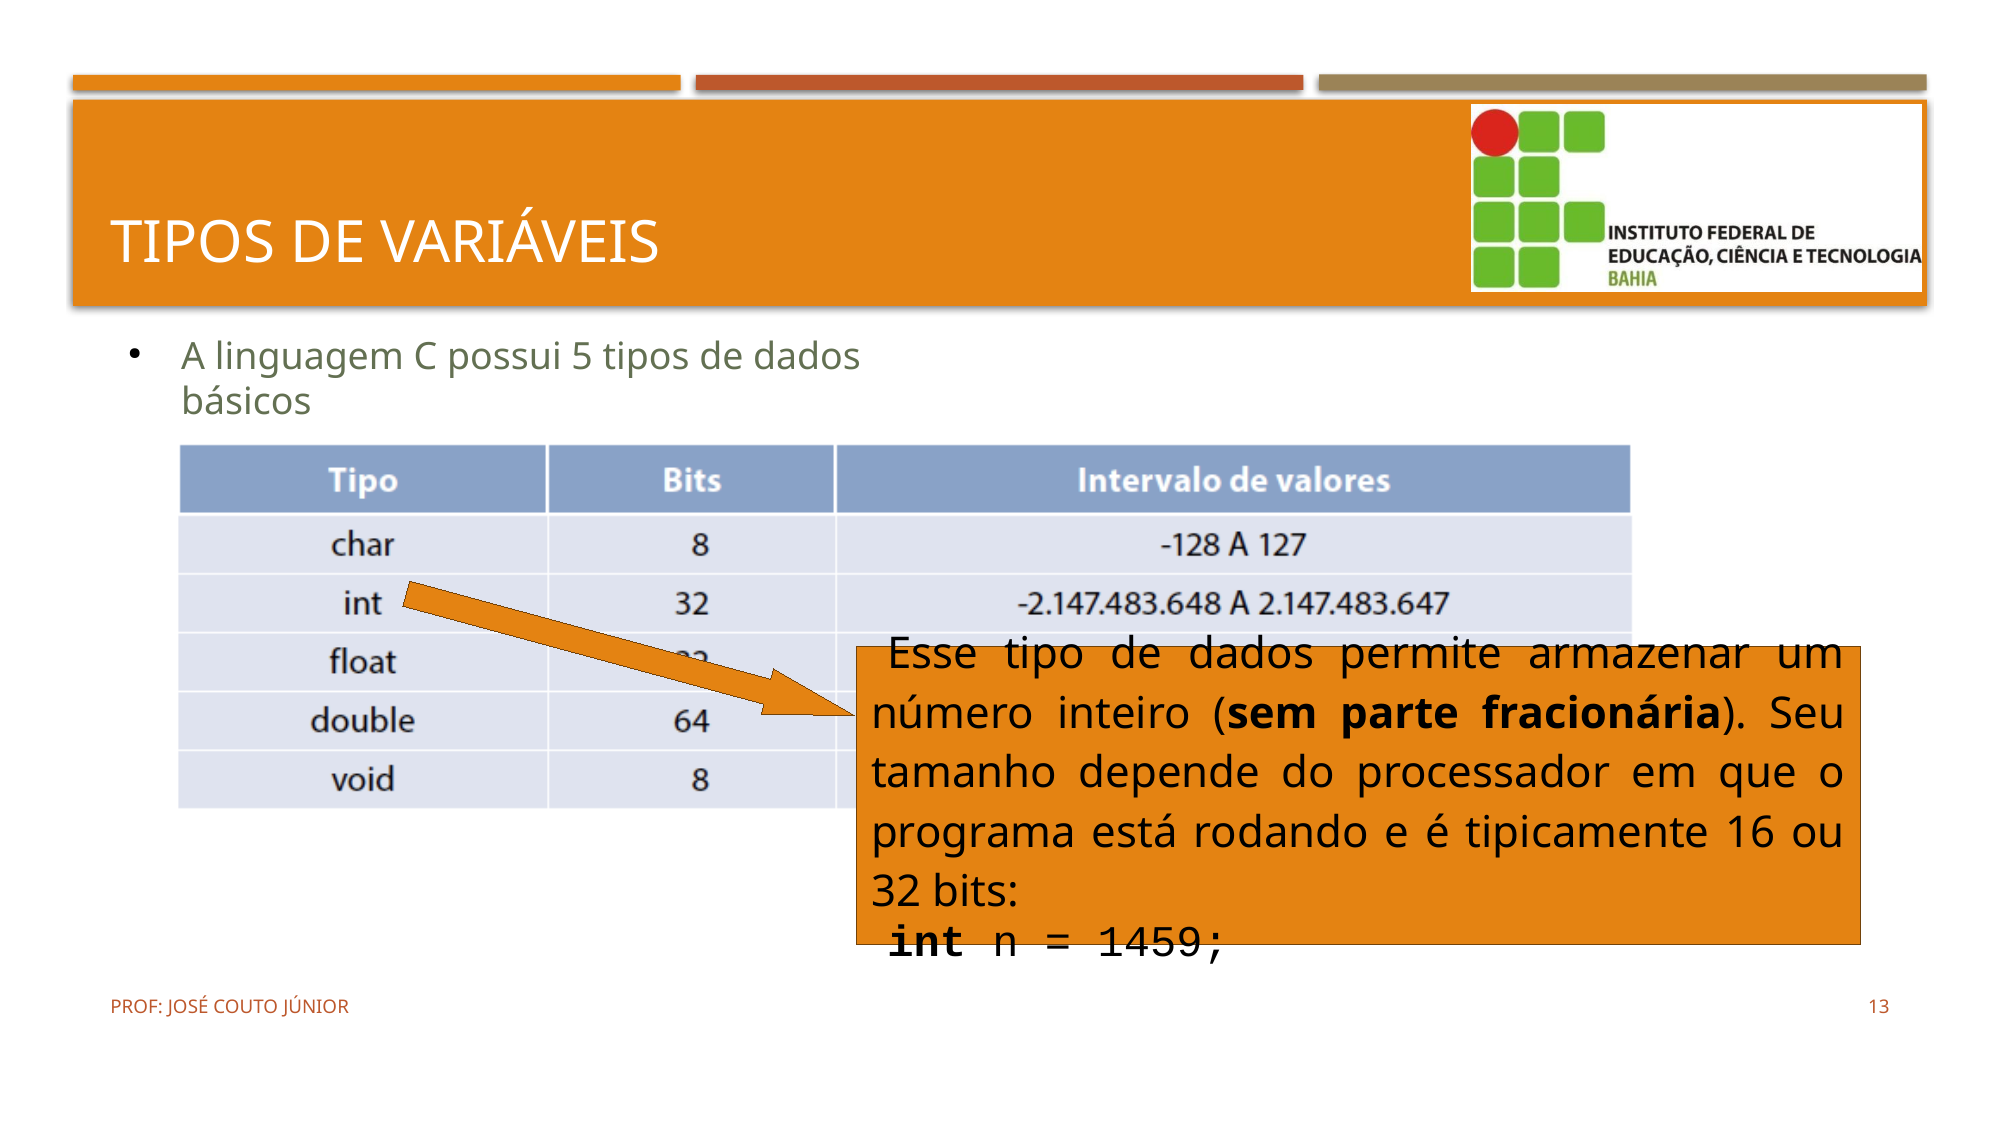

# tipos de Variáveis
A linguagem C possui 5 tipos de dados básicos
Esse tipo de dados permite armazenar um número inteiro (sem parte fracionária). Seu tamanho depende do processador em que o programa está rodando e é tipicamente 16 ou 32 bits:
int n = 1459;
Prof: José Couto Júnior
13